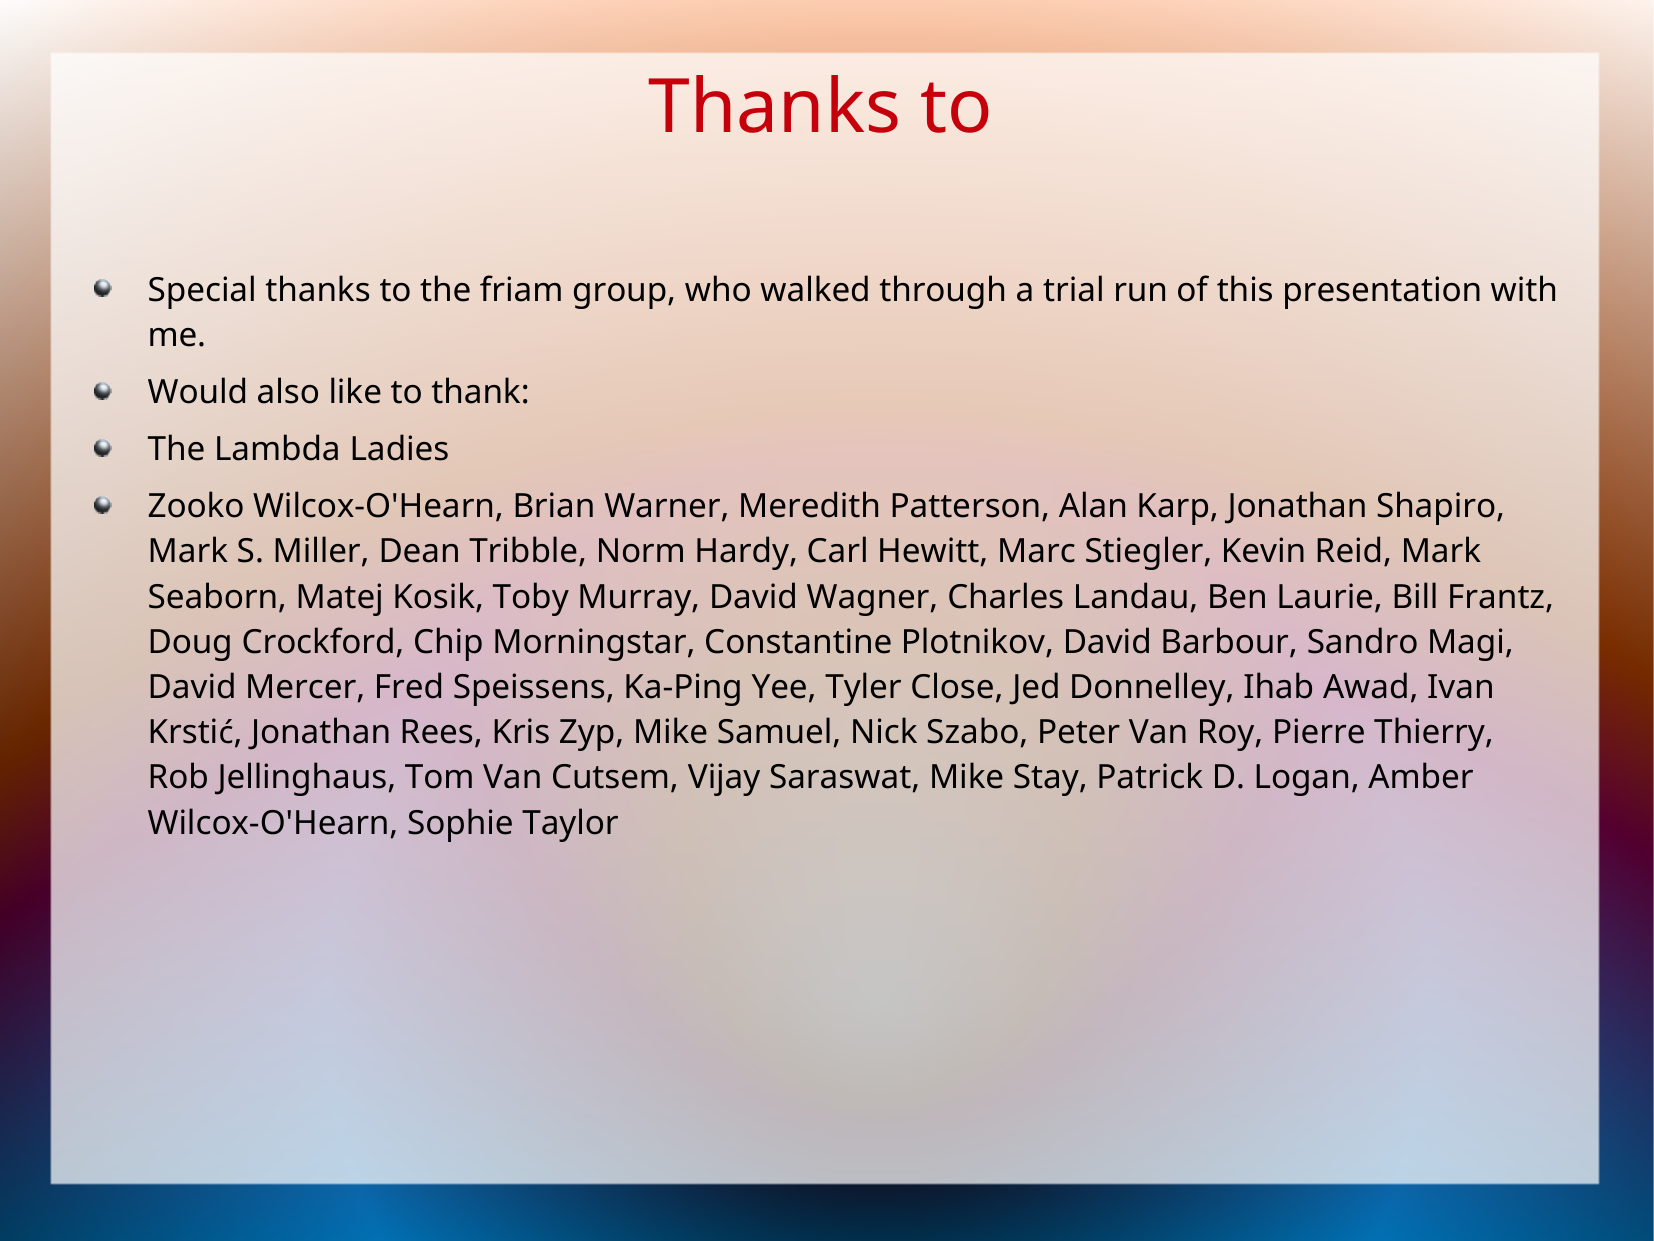

# Thanks to
Special thanks to the friam group, who walked through a trial run of this presentation with me.
Would also like to thank:
The Lambda Ladies
Zooko Wilcox-O'Hearn, Brian Warner, Meredith Patterson, Alan Karp, Jonathan Shapiro, Mark S. Miller, Dean Tribble, Norm Hardy, Carl Hewitt, Marc Stiegler, Kevin Reid, Mark Seaborn, Matej Kosik, Toby Murray, David Wagner, Charles Landau, Ben Laurie, Bill Frantz, Doug Crockford, Chip Morningstar, Constantine Plotnikov, David Barbour, Sandro Magi, David Mercer, Fred Speissens, Ka-Ping Yee, Tyler Close, Jed Donnelley, Ihab Awad, Ivan Krstić, Jonathan Rees, Kris Zyp, Mike Samuel, Nick Szabo, Peter Van Roy, Pierre Thierry, Rob Jellinghaus, Tom Van Cutsem, Vijay Saraswat, Mike Stay, Patrick D. Logan, Amber Wilcox-O'Hearn, Sophie Taylor